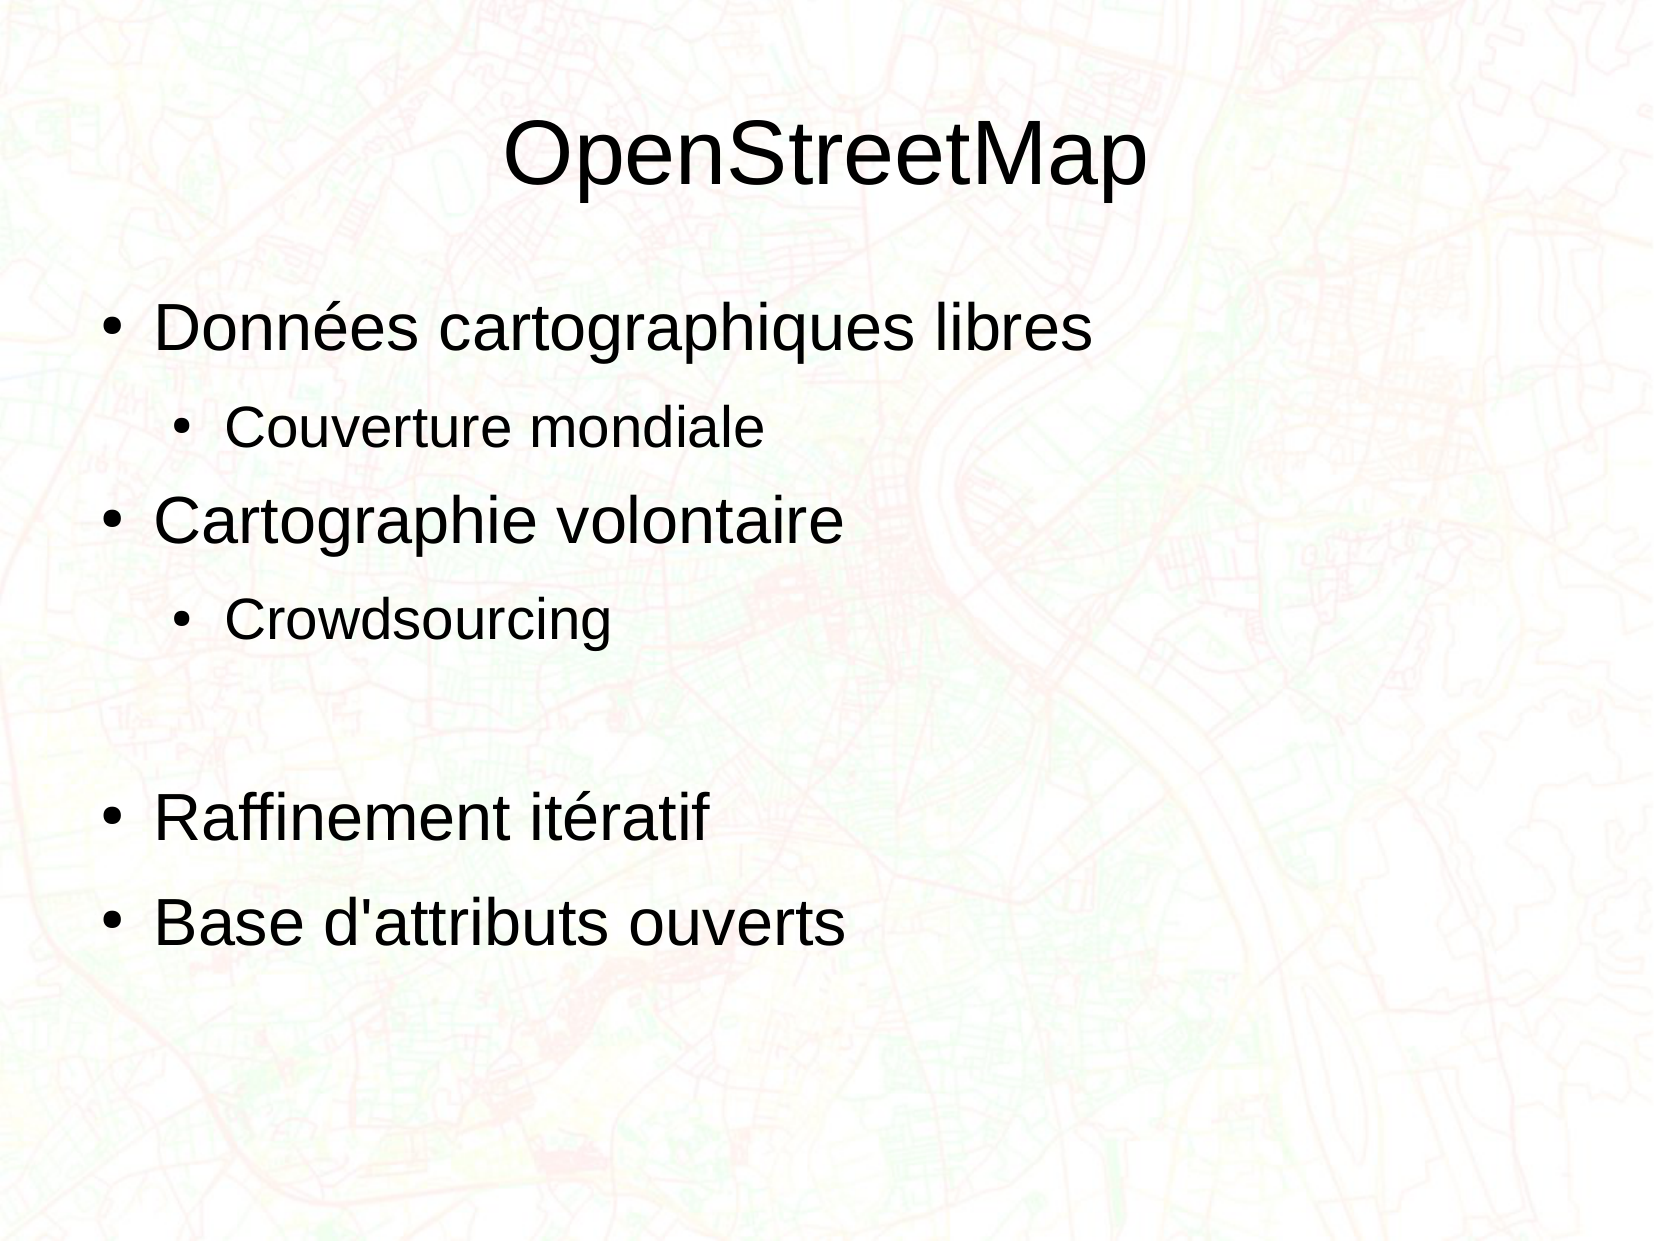

# OpenStreetMap
Données cartographiques libres
Couverture mondiale
Cartographie volontaire
Crowdsourcing
Raffinement itératif
Base d'attributs ouverts